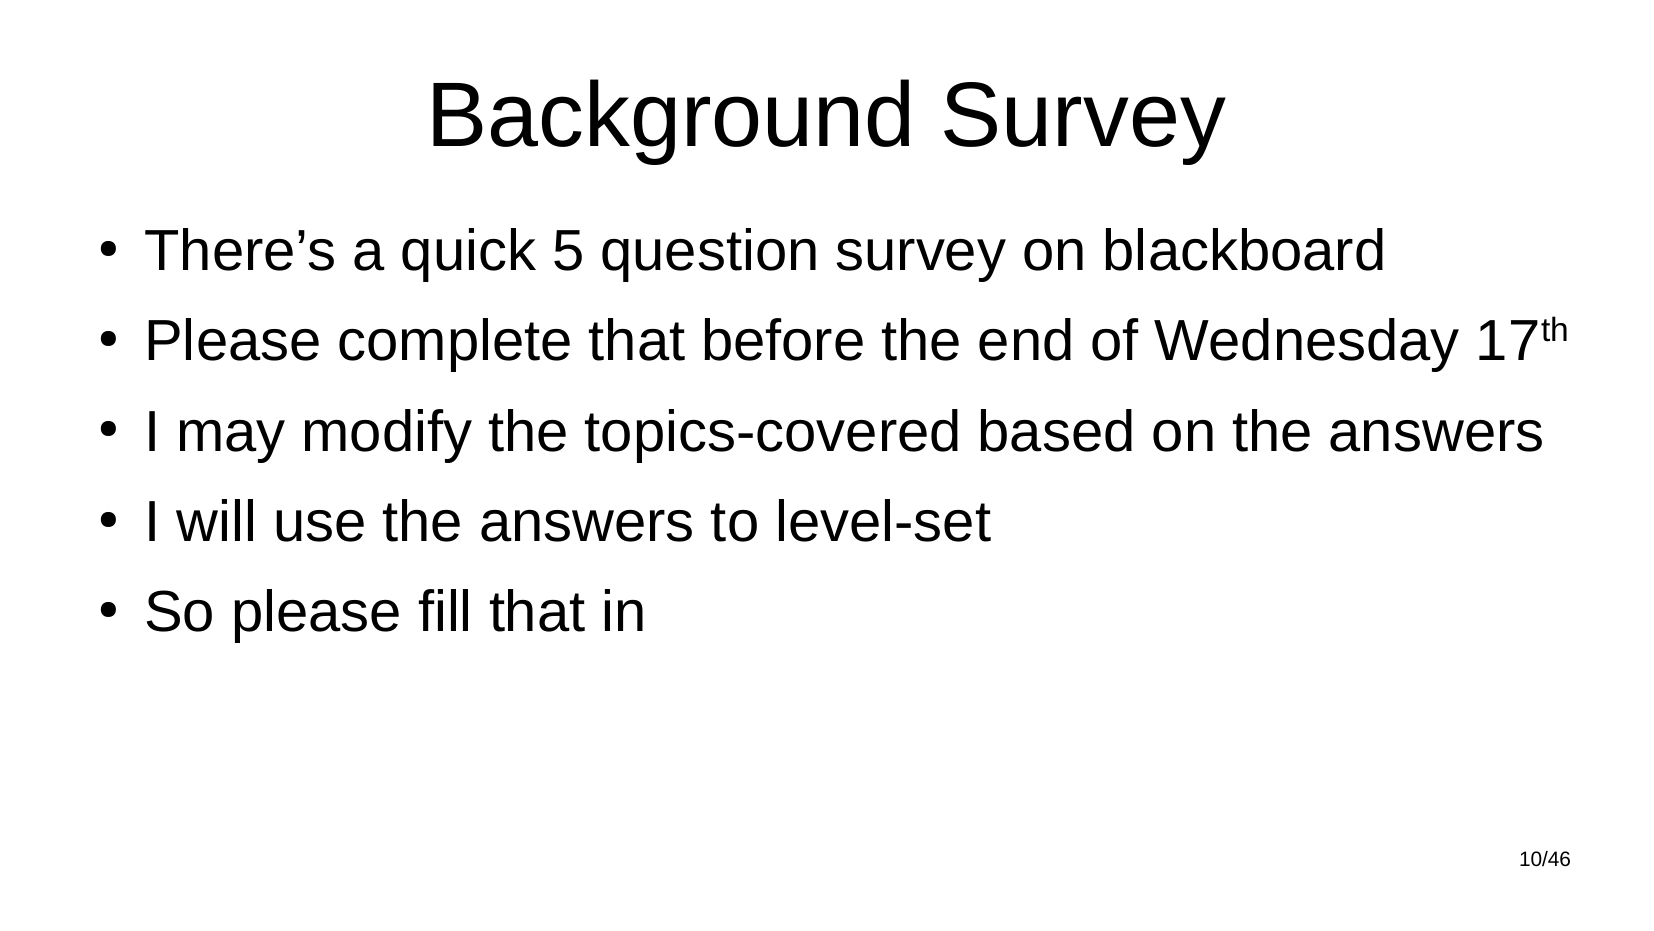

# Background Survey
There’s a quick 5 question survey on blackboard
Please complete that before the end of Wednesday 17th
I may modify the topics-covered based on the answers
I will use the answers to level-set
So please fill that in
10